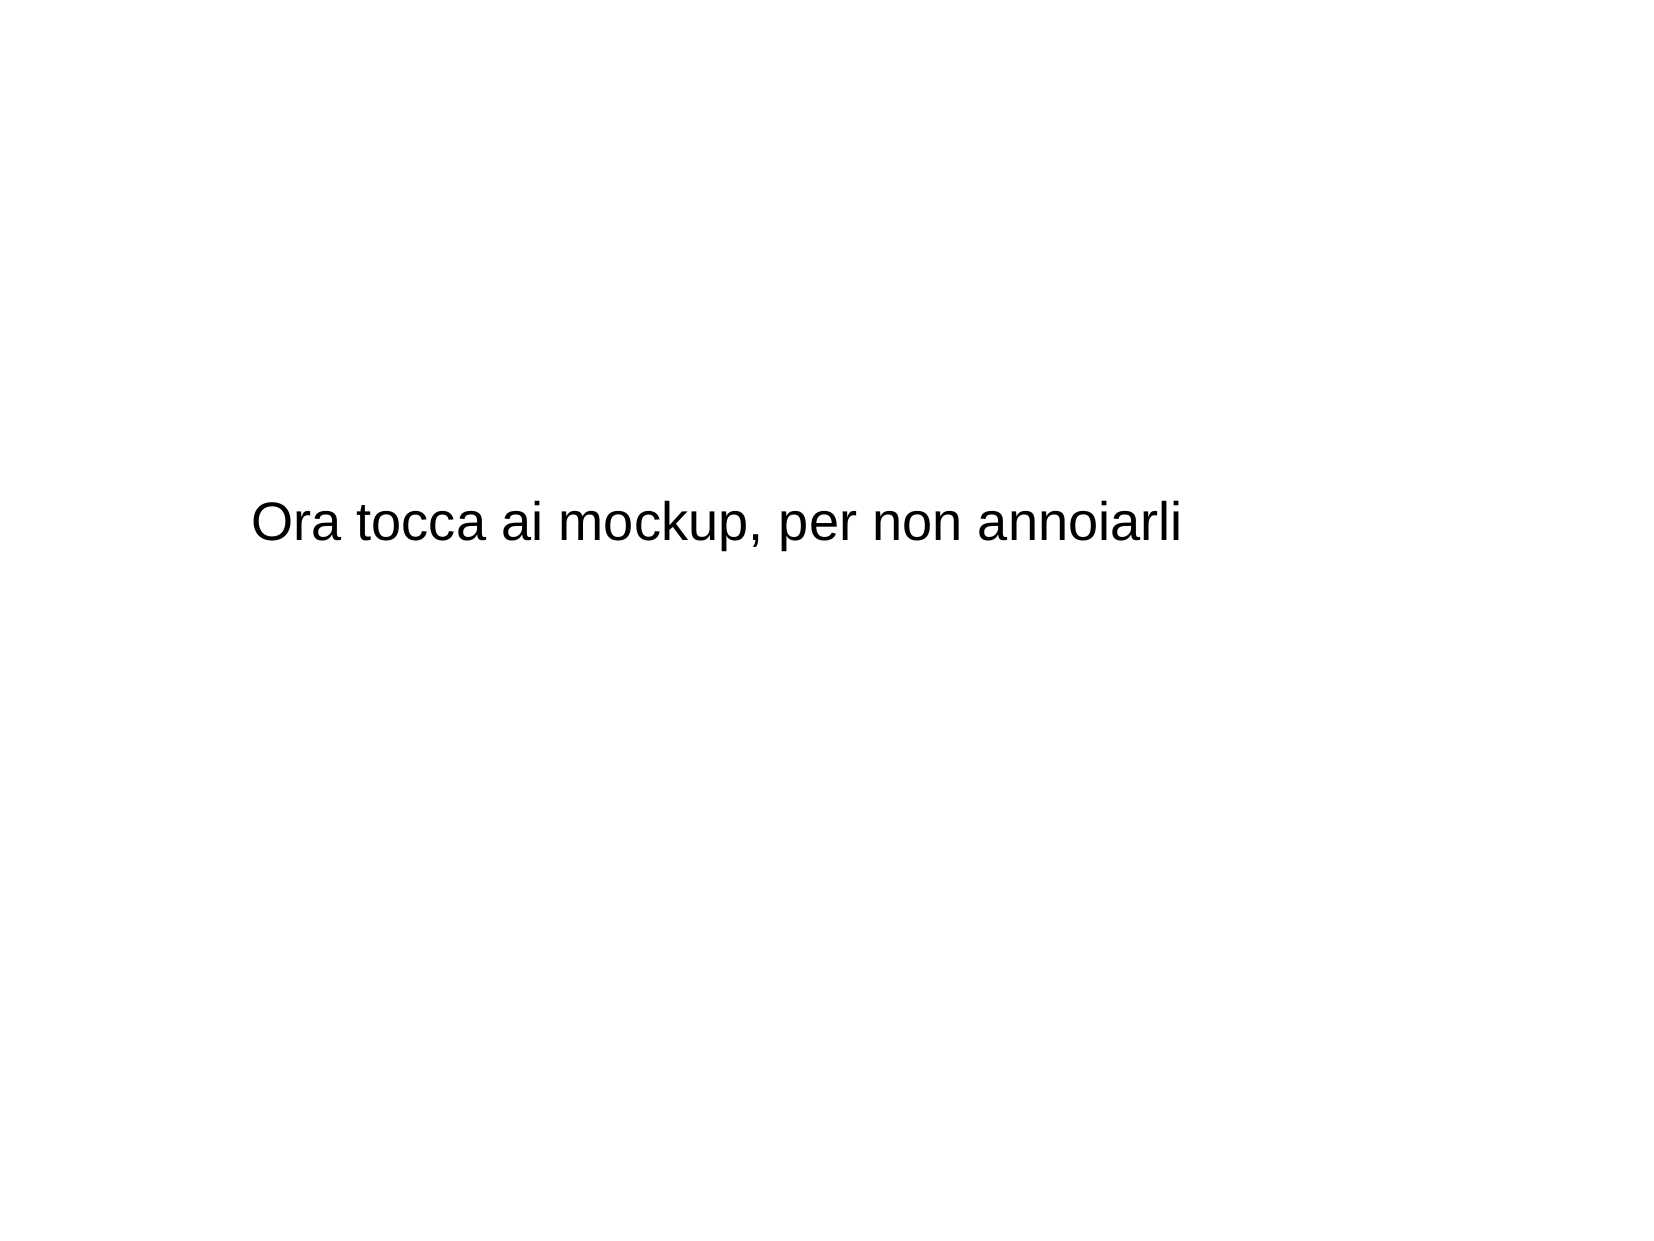

Ora tocca ai mockup, per non annoiarli